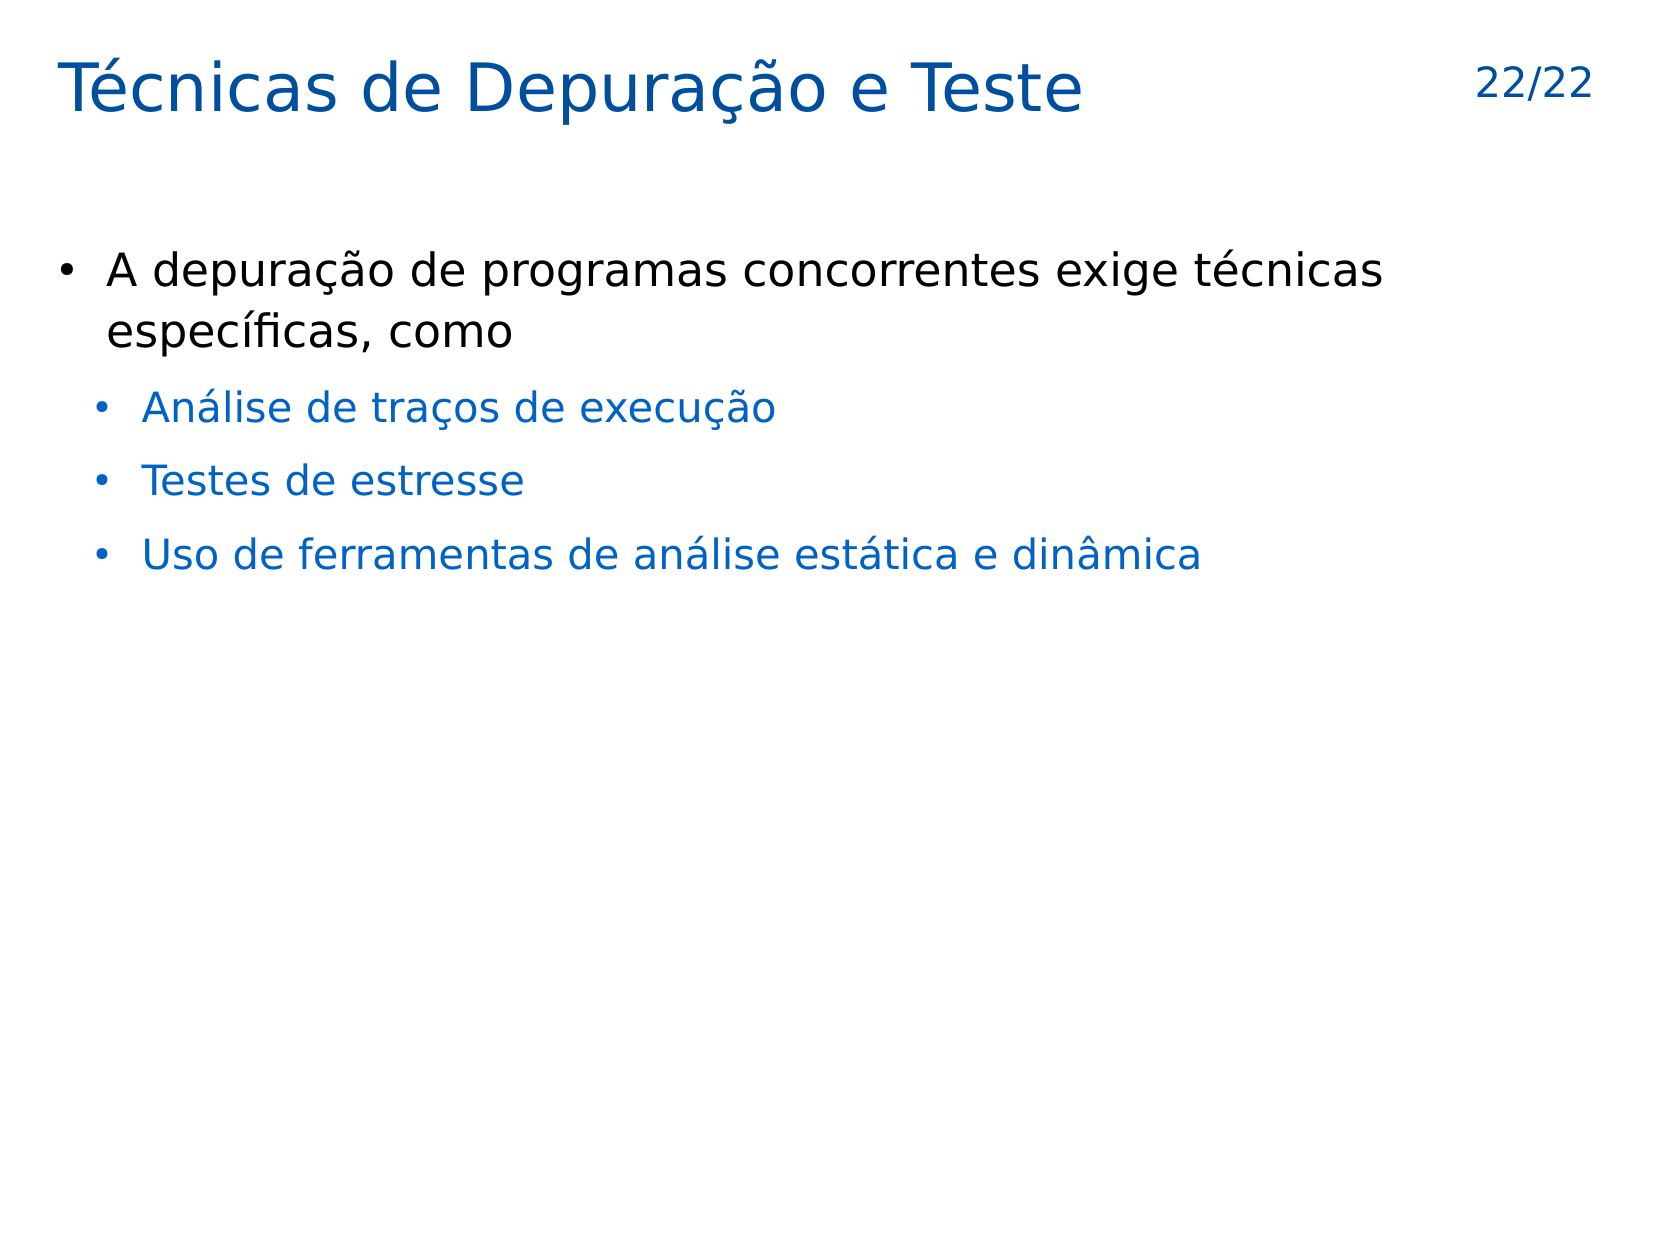

# Técnicas de Depuração e Teste
22
A depuração de programas concorrentes exige técnicas específicas, como
Análise de traços de execução
Testes de estresse
Uso de ferramentas de análise estática e dinâmica